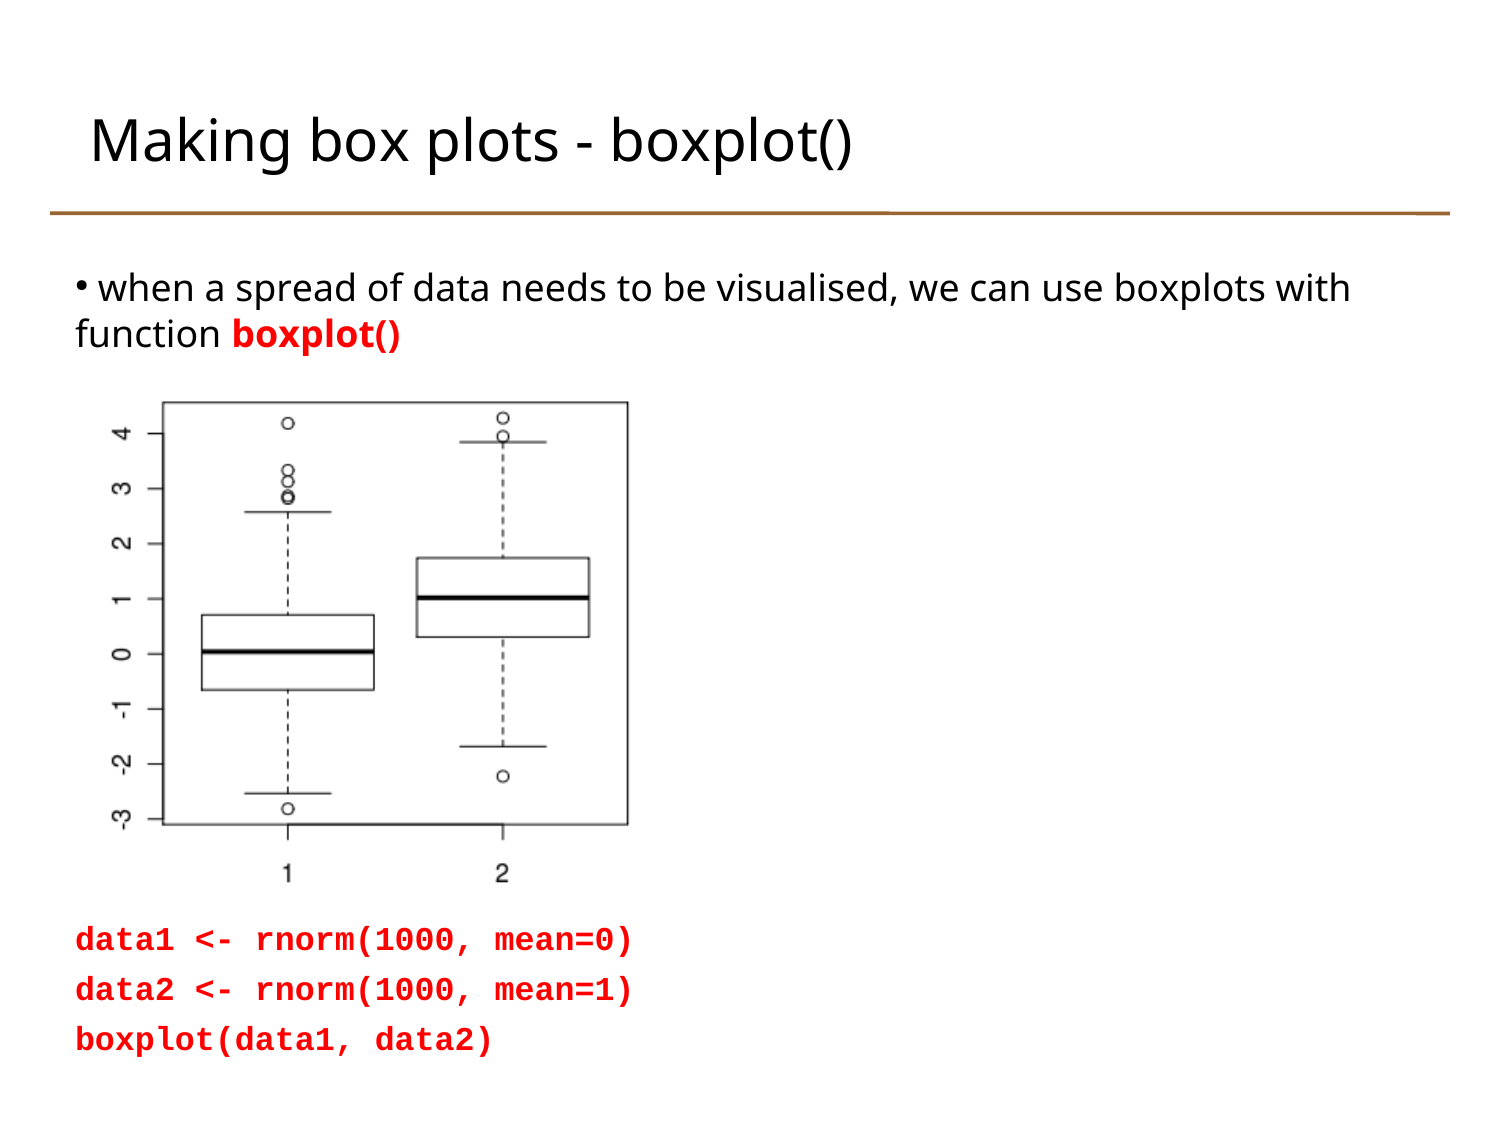

# Making box plots - boxplot()
 when a spread of data needs to be visualised, we can use boxplots with function boxplot()
data1 <- rnorm(1000, mean=0)
data2 <- rnorm(1000, mean=1)
boxplot(data1, data2)